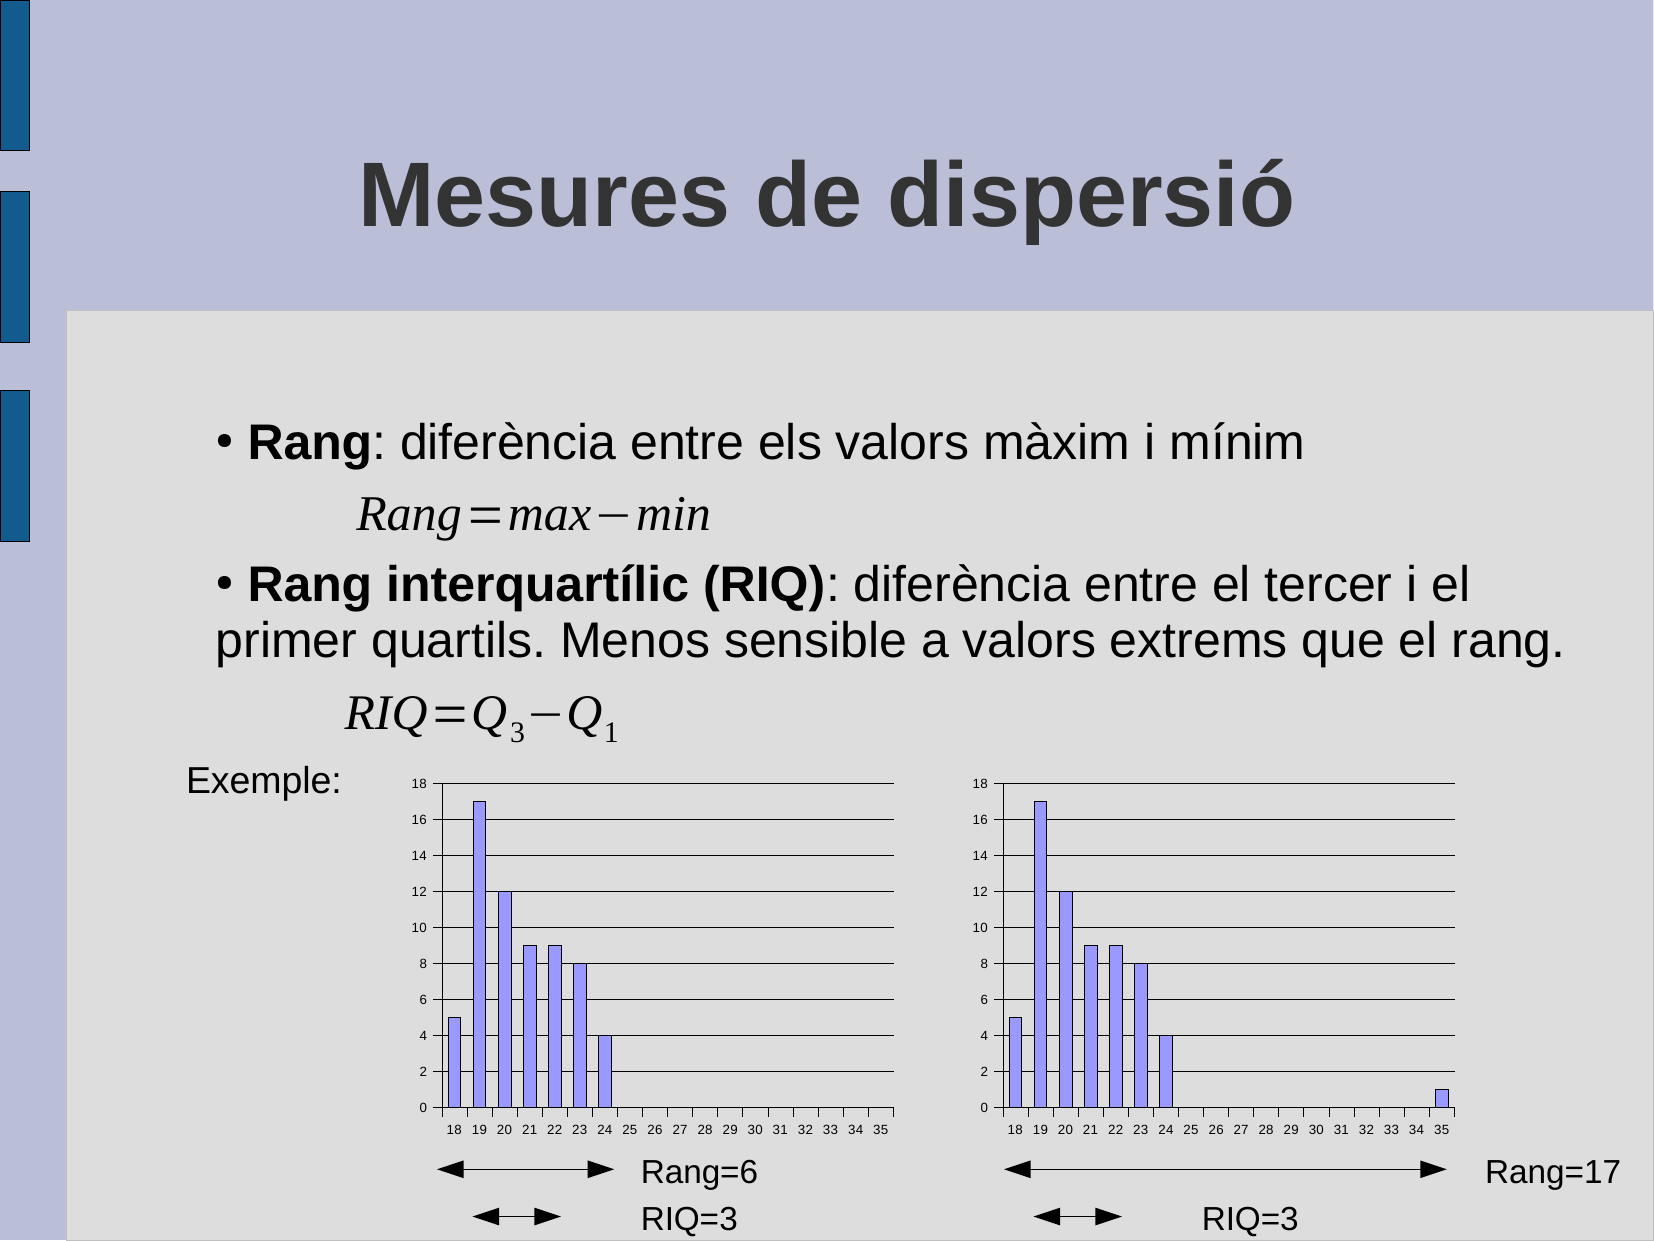

# Mesures de dispersió
 Rang: diferència entre els valors màxim i mínim
 Rang interquartílic (RIQ): diferència entre el tercer i el primer quartils. Menos sensible a valors extrems que el rang.
Exemple:
### Chart
| Category | |
|---|---|
| 18 | 5.0 |
| 19 | 17.0 |
| 20 | 12.0 |
| 21 | 9.0 |
| 22 | 9.0 |
| 23 | 8.0 |
| 24 | 4.0 |
| 25 | 0.0 |
| 26 | 0.0 |
| 27 | 0.0 |
| 28 | 0.0 |
| 29 | 0.0 |
| 30 | 0.0 |
| 31 | 0.0 |
| 32 | 0.0 |
| 33 | 0.0 |
| 34 | 0.0 |
| 35 | 0.0 |
### Chart
| Category | |
|---|---|
| 18 | 5.0 |
| 19 | 17.0 |
| 20 | 12.0 |
| 21 | 9.0 |
| 22 | 9.0 |
| 23 | 8.0 |
| 24 | 4.0 |
| 25 | 0.0 |
| 26 | 0.0 |
| 27 | 0.0 |
| 28 | 0.0 |
| 29 | 0.0 |
| 30 | 0.0 |
| 31 | 0.0 |
| 32 | 0.0 |
| 33 | 0.0 |
| 34 | 0.0 |
| 35 | 1.0 |Rang=6
Rang=17
RIQ=3
RIQ=3